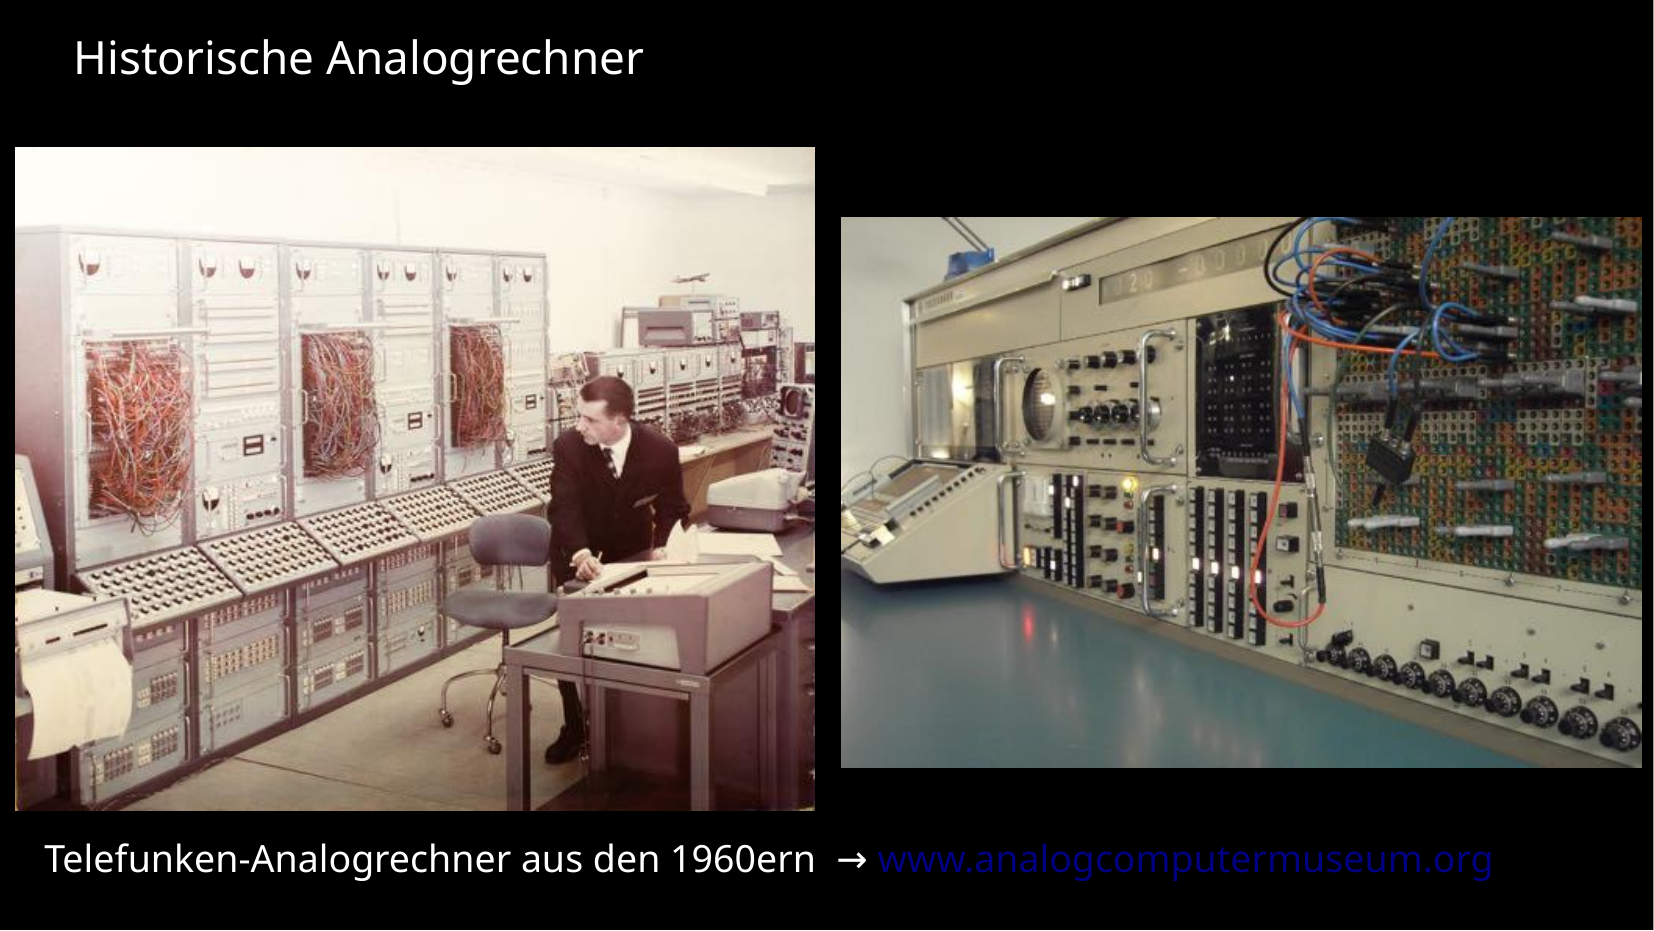

Historische Analogrechner
Telefunken-Analogrechner aus den 1960ern → www.analogcomputermuseum.org